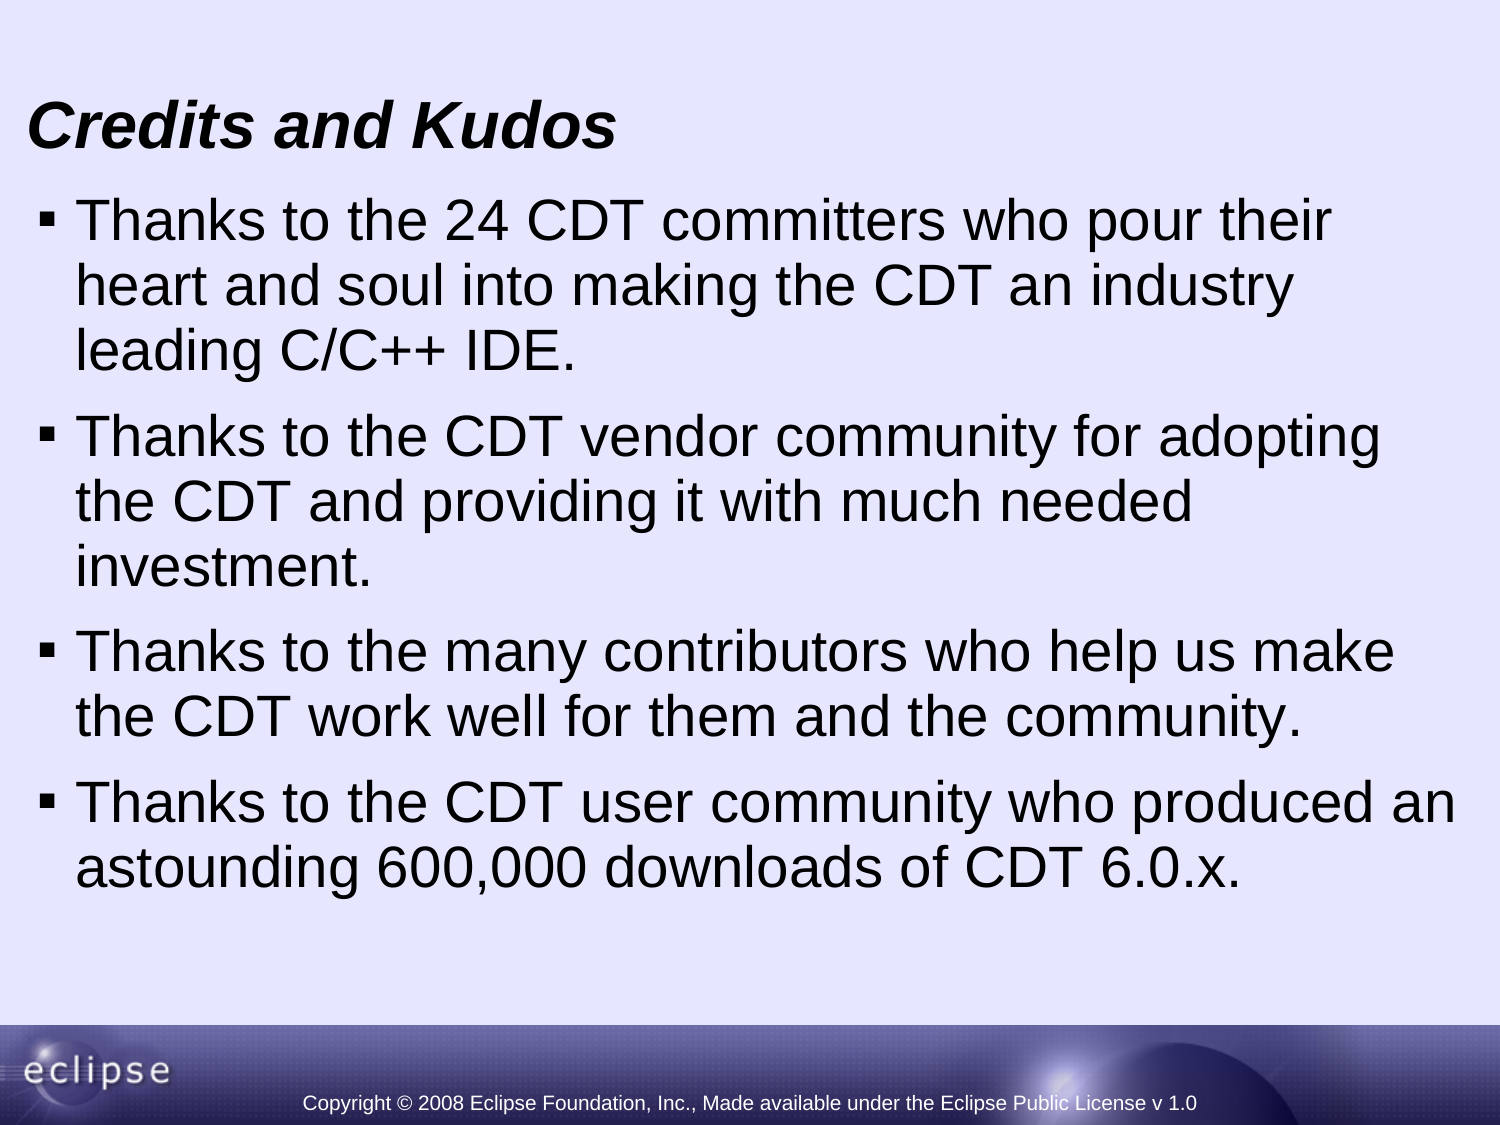

# Credits and Kudos
Thanks to the 24 CDT committers who pour their heart and soul into making the CDT an industry leading C/C++ IDE.
Thanks to the CDT vendor community for adopting the CDT and providing it with much needed investment.
Thanks to the many contributors who help us make the CDT work well for them and the community.
Thanks to the CDT user community who produced an astounding 600,000 downloads of CDT 6.0.x.